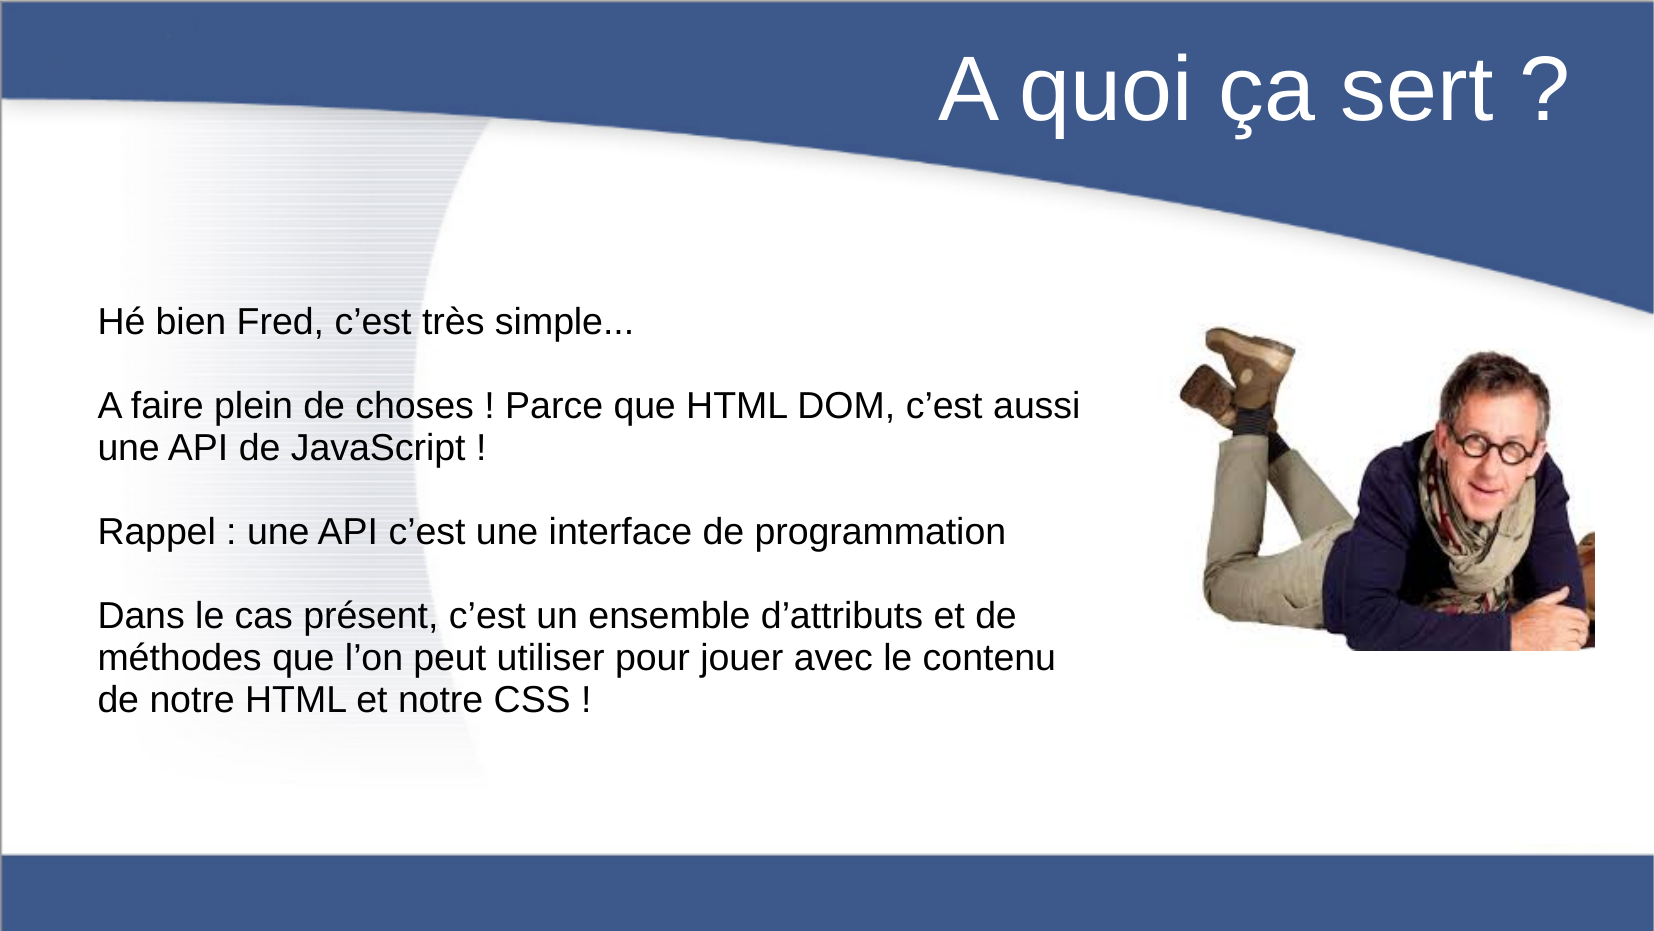

# A quoi ça sert ?
Hé bien Fred, c’est très simple...
A faire plein de choses ! Parce que HTML DOM, c’est aussi une API de JavaScript !
Rappel : une API c’est une interface de programmation
Dans le cas présent, c’est un ensemble d’attributs et de méthodes que l’on peut utiliser pour jouer avec le contenu de notre HTML et notre CSS !